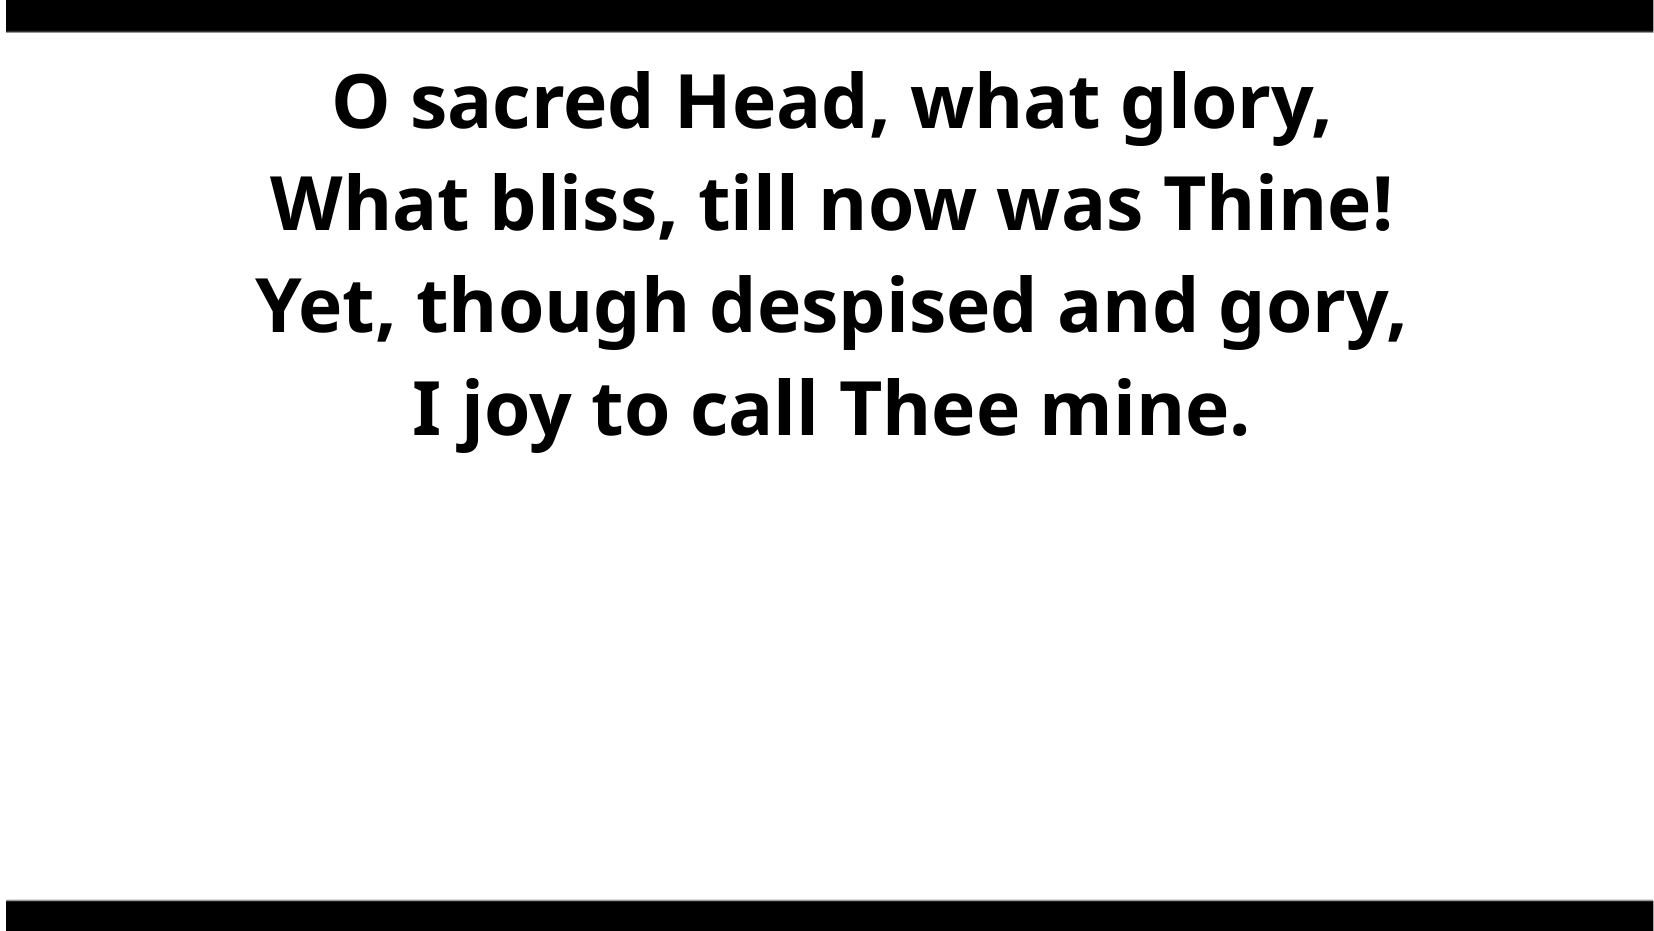

O sacred Head, what glory,
What bliss, till now was Thine!
Yet, though despised and gory,
I joy to call Thee mine.